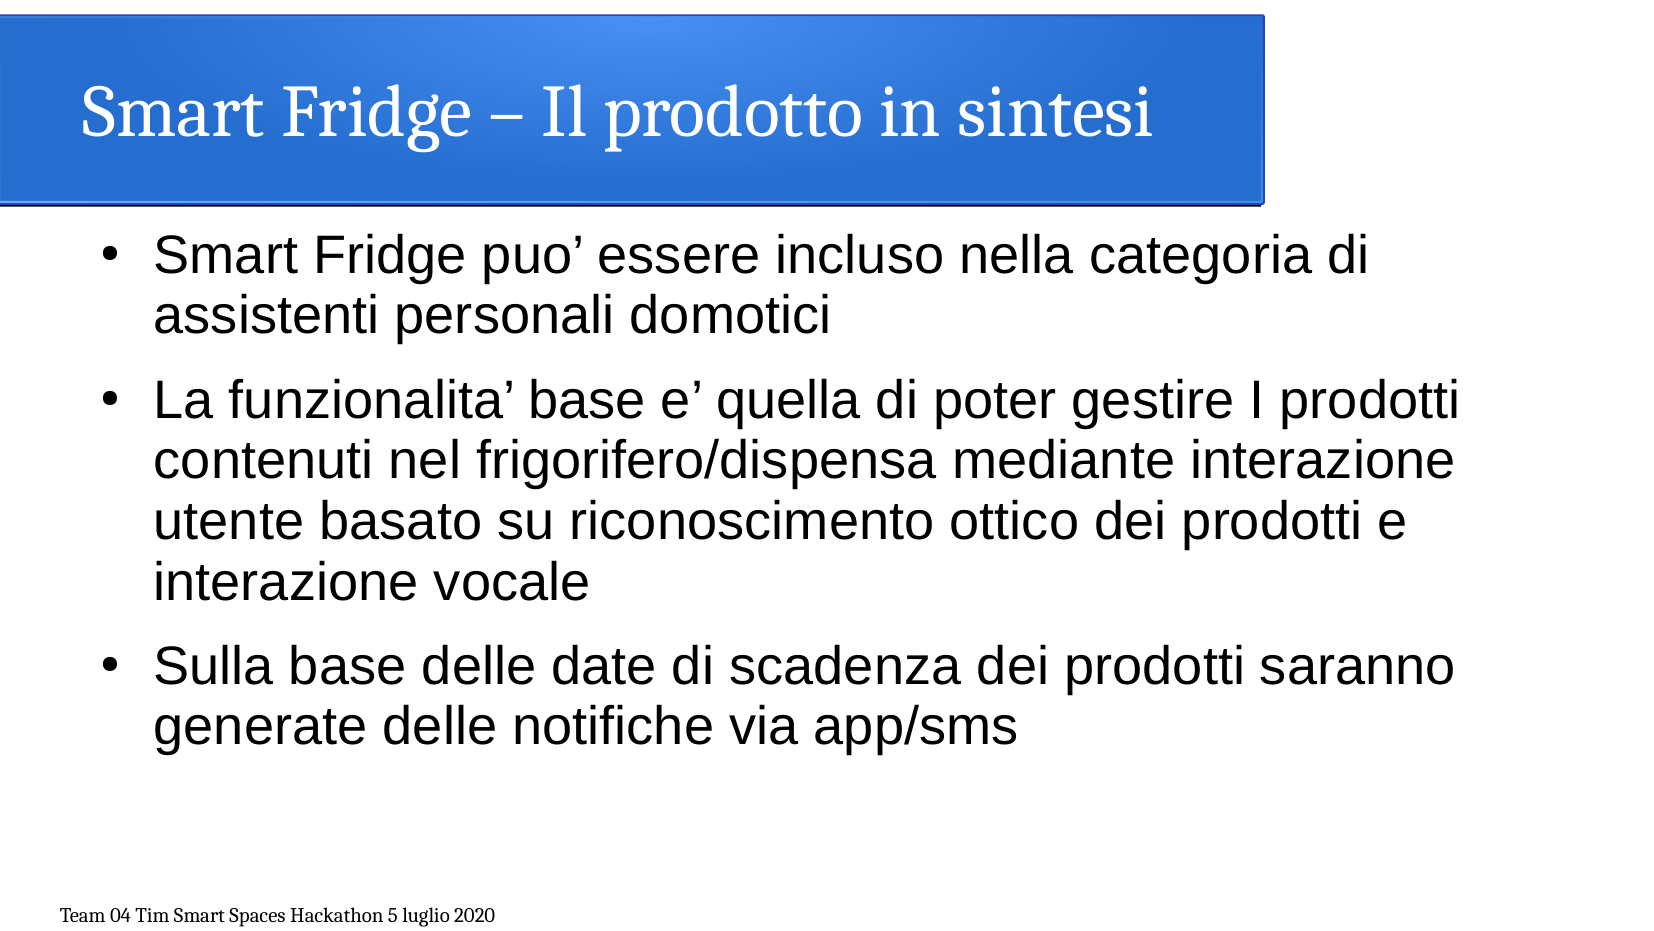

# Smart Fridge – Il prodotto in sintesi
Smart Fridge puo’ essere incluso nella categoria di assistenti personali domotici
La funzionalita’ base e’ quella di poter gestire I prodotti contenuti nel frigorifero/dispensa mediante interazione utente basato su riconoscimento ottico dei prodotti e interazione vocale
Sulla base delle date di scadenza dei prodotti saranno generate delle notifiche via app/sms
Team 04 Tim Smart Spaces Hackathon 5 luglio 2020